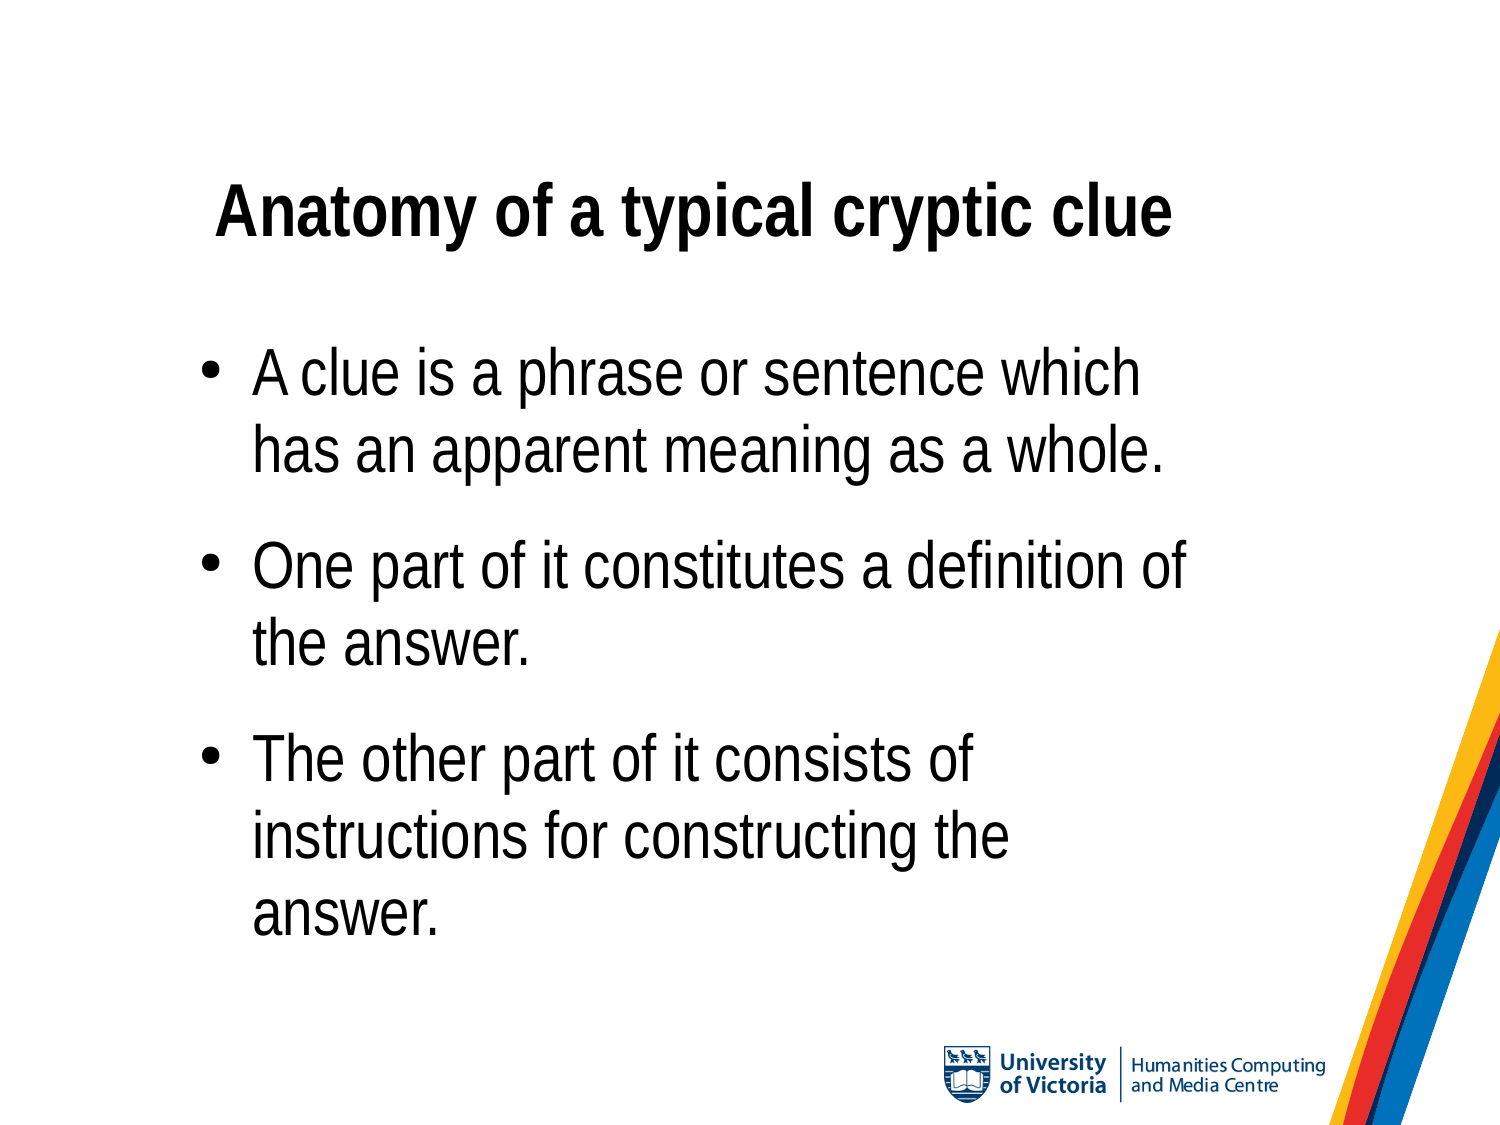

# Anatomy of a typical cryptic clue
A clue is a phrase or sentence which has an apparent meaning as a whole.
One part of it constitutes a definition of the answer.
The other part of it consists of instructions for constructing the answer.